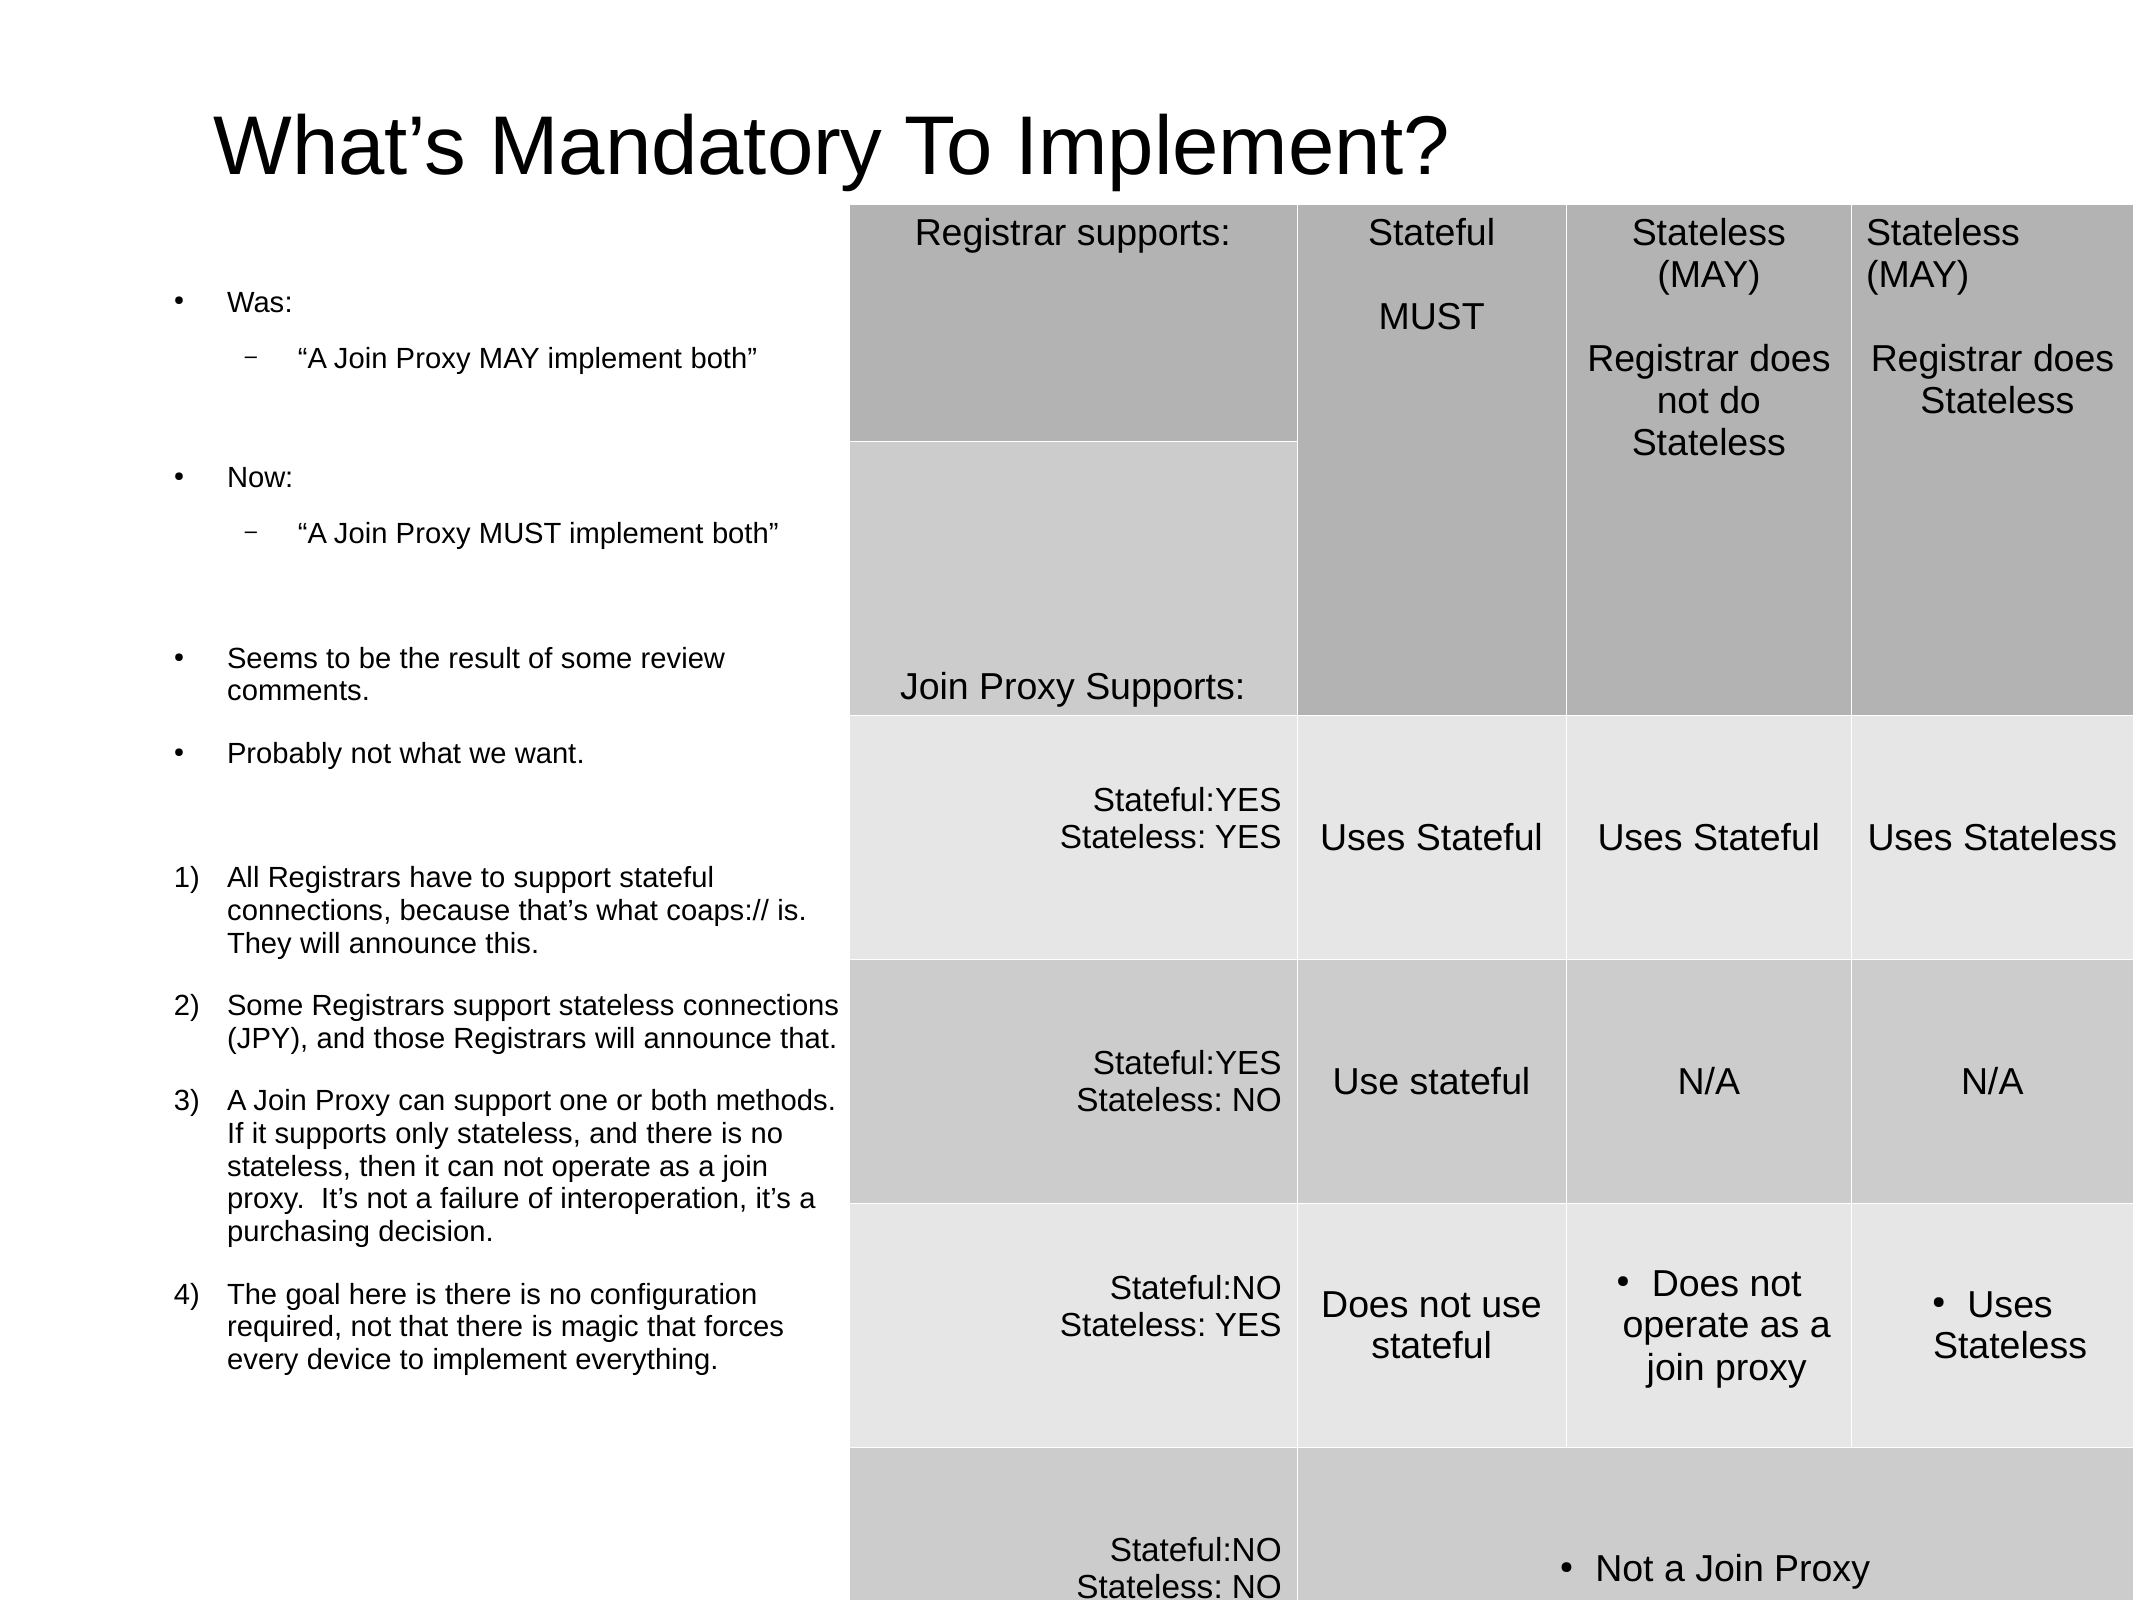

# What’s Mandatory To Implement?
| Registrar supports: | Stateful MUST | Stateless (MAY) Registrar does not do Stateless | Stateless (MAY) Registrar does Stateless |
| --- | --- | --- | --- |
| Join Proxy Supports: | | | |
| Stateful:YES Stateless: YES | Uses Stateful | Uses Stateful | Uses Stateless |
| Stateful:YES Stateless: NO | Use stateful | N/A | N/A |
| Stateful:NO Stateless: YES | Does not use stateful | Does not operate as a join proxy | Uses Stateless |
| Stateful:NO Stateless: NO | Not a Join Proxy | | |
Was:
“A Join Proxy MAY implement both”
Now:
“A Join Proxy MUST implement both”
Seems to be the result of some review comments.
Probably not what we want.
All Registrars have to support stateful connections, because that’s what coaps:// is. They will announce this.
Some Registrars support stateless connections (JPY), and those Registrars will announce that.
A Join Proxy can support one or both methods. If it supports only stateless, and there is no stateless, then it can not operate as a join proxy. It’s not a failure of interoperation, it’s a purchasing decision.
The goal here is there is no configuration required, not that there is magic that forces every device to implement everything.